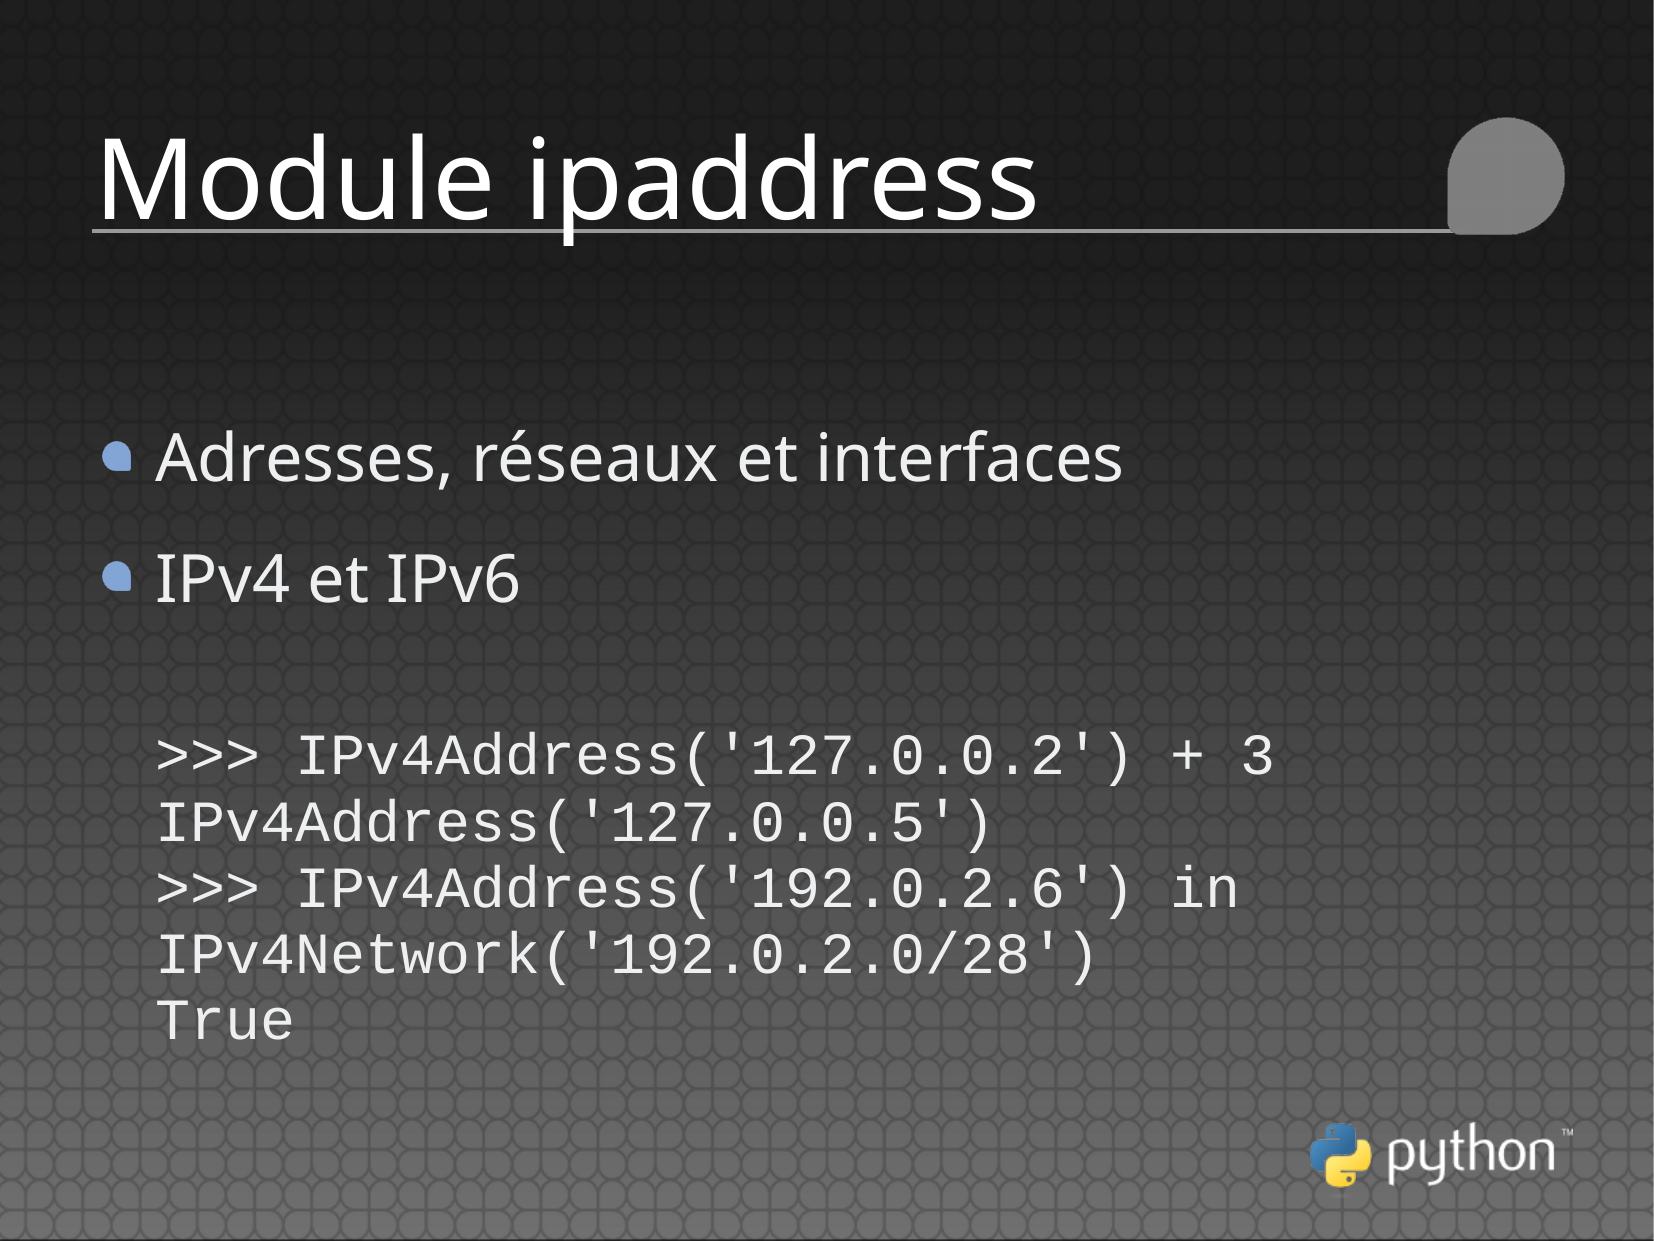

Module ipaddress
# Adresses, réseaux et interfaces
IPv4 et IPv6
>>> IPv4Address('127.0.0.2') + 3
IPv4Address('127.0.0.5')
>>> IPv4Address('192.0.2.6') in IPv4Network('192.0.2.0/28')
True